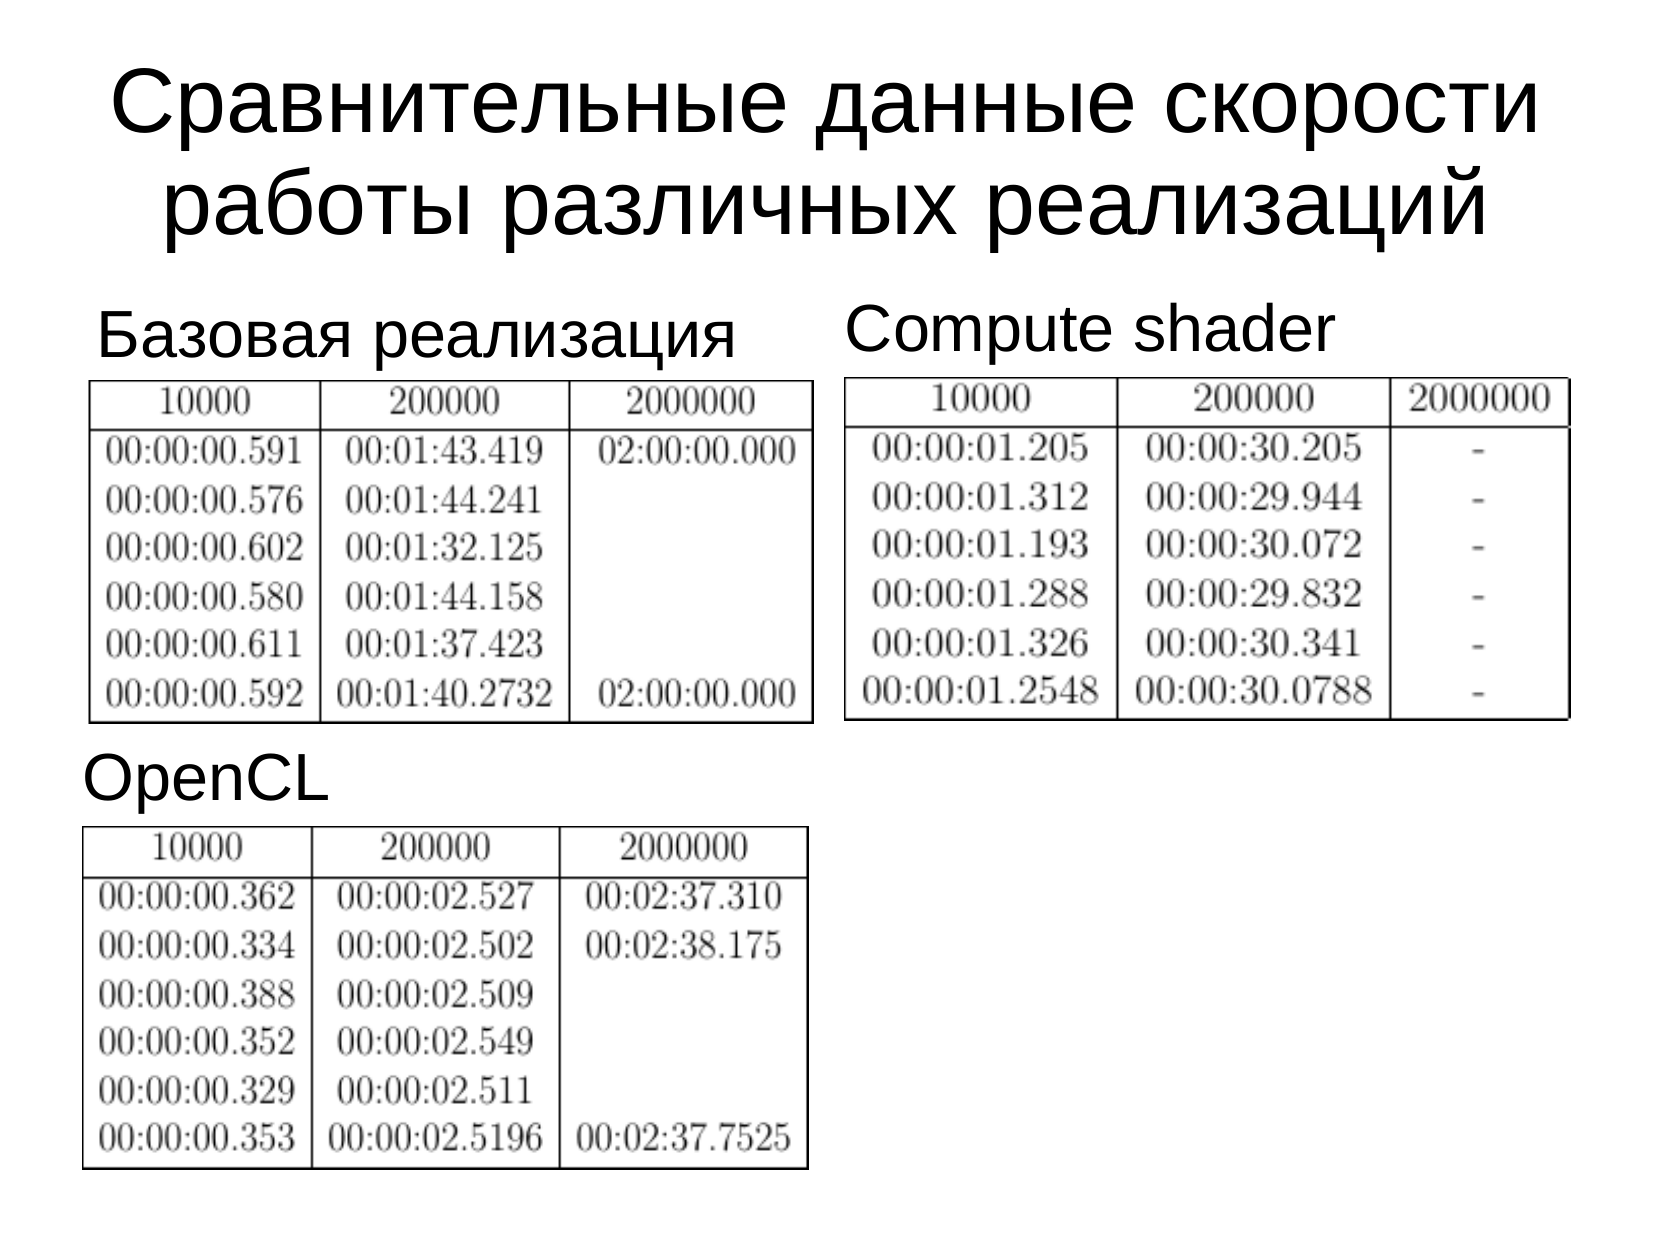

# Сравнительные данные скорости работы различных реализаций
Compute shader
Базовая реализация
OpenCL